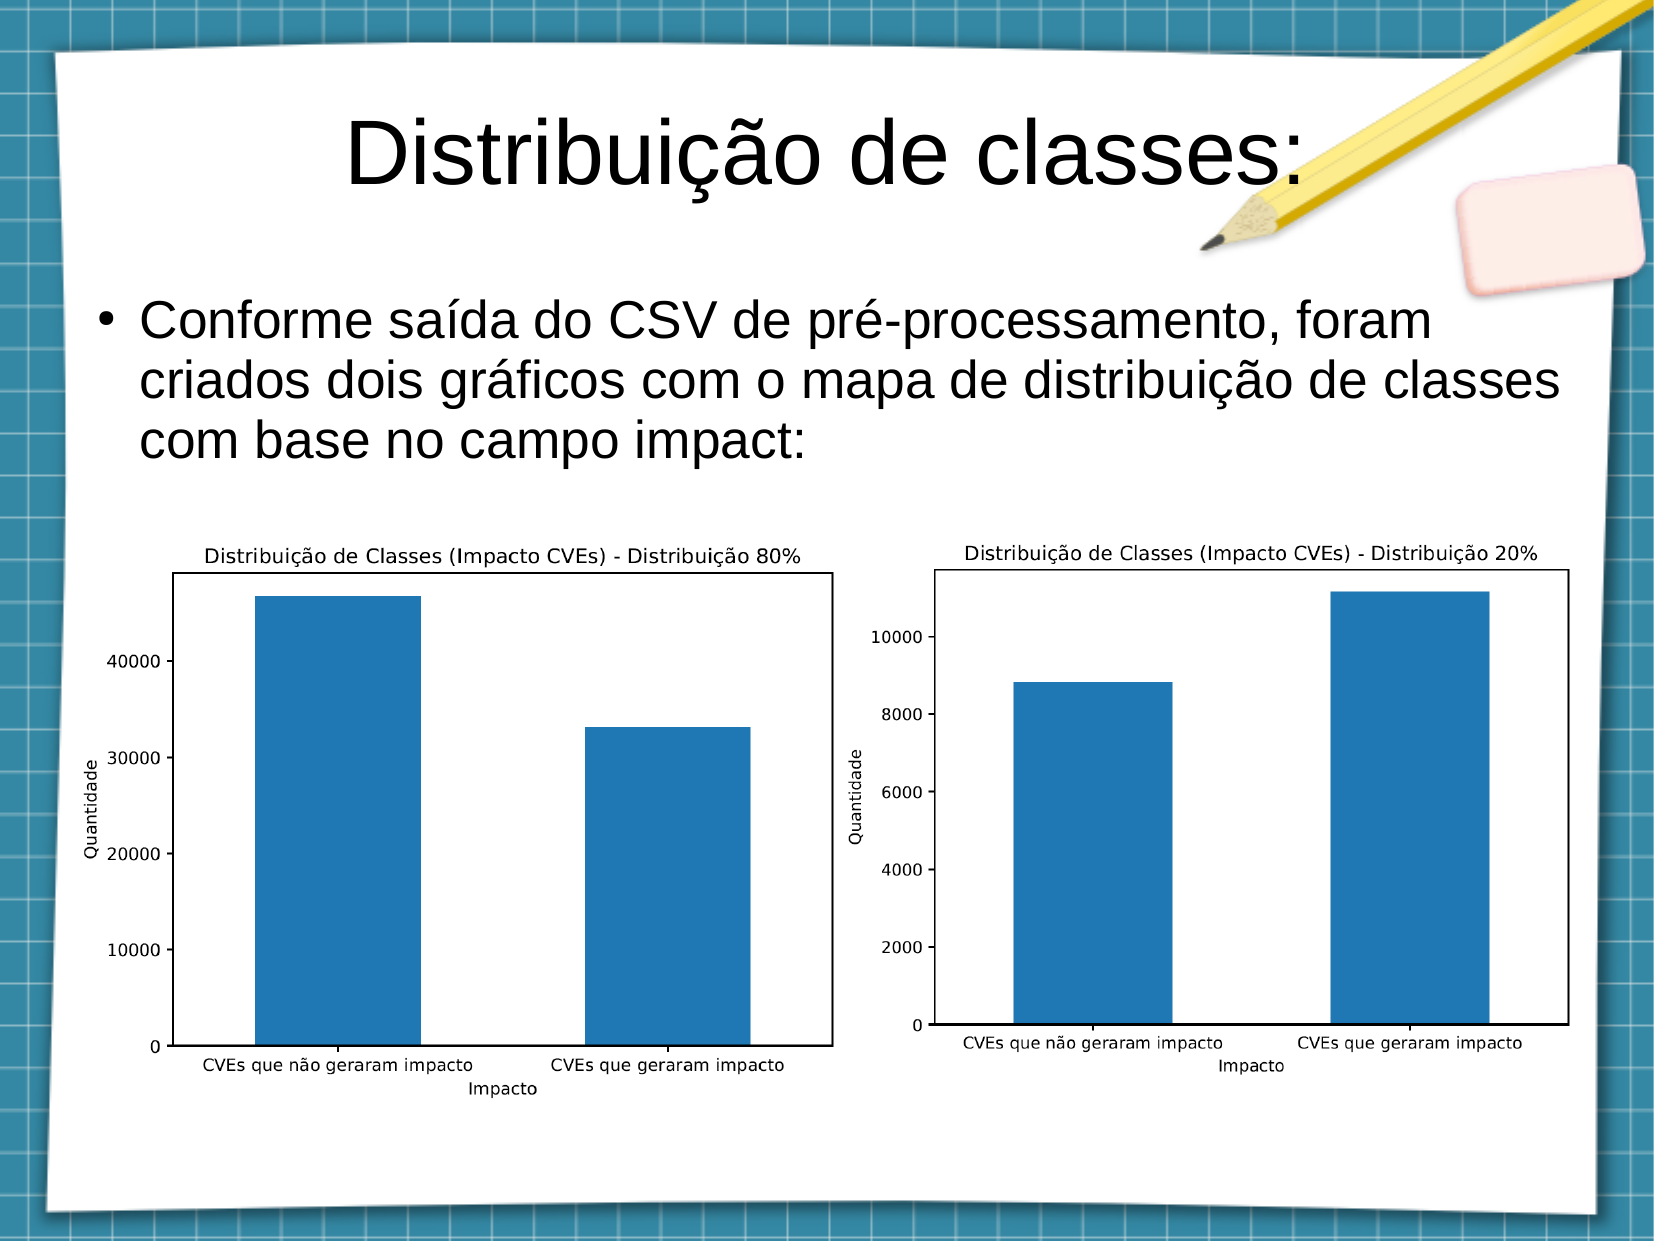

# Distribuição de classes:
Conforme saída do CSV de pré-processamento, foram criados dois gráficos com o mapa de distribuição de classes com base no campo impact: